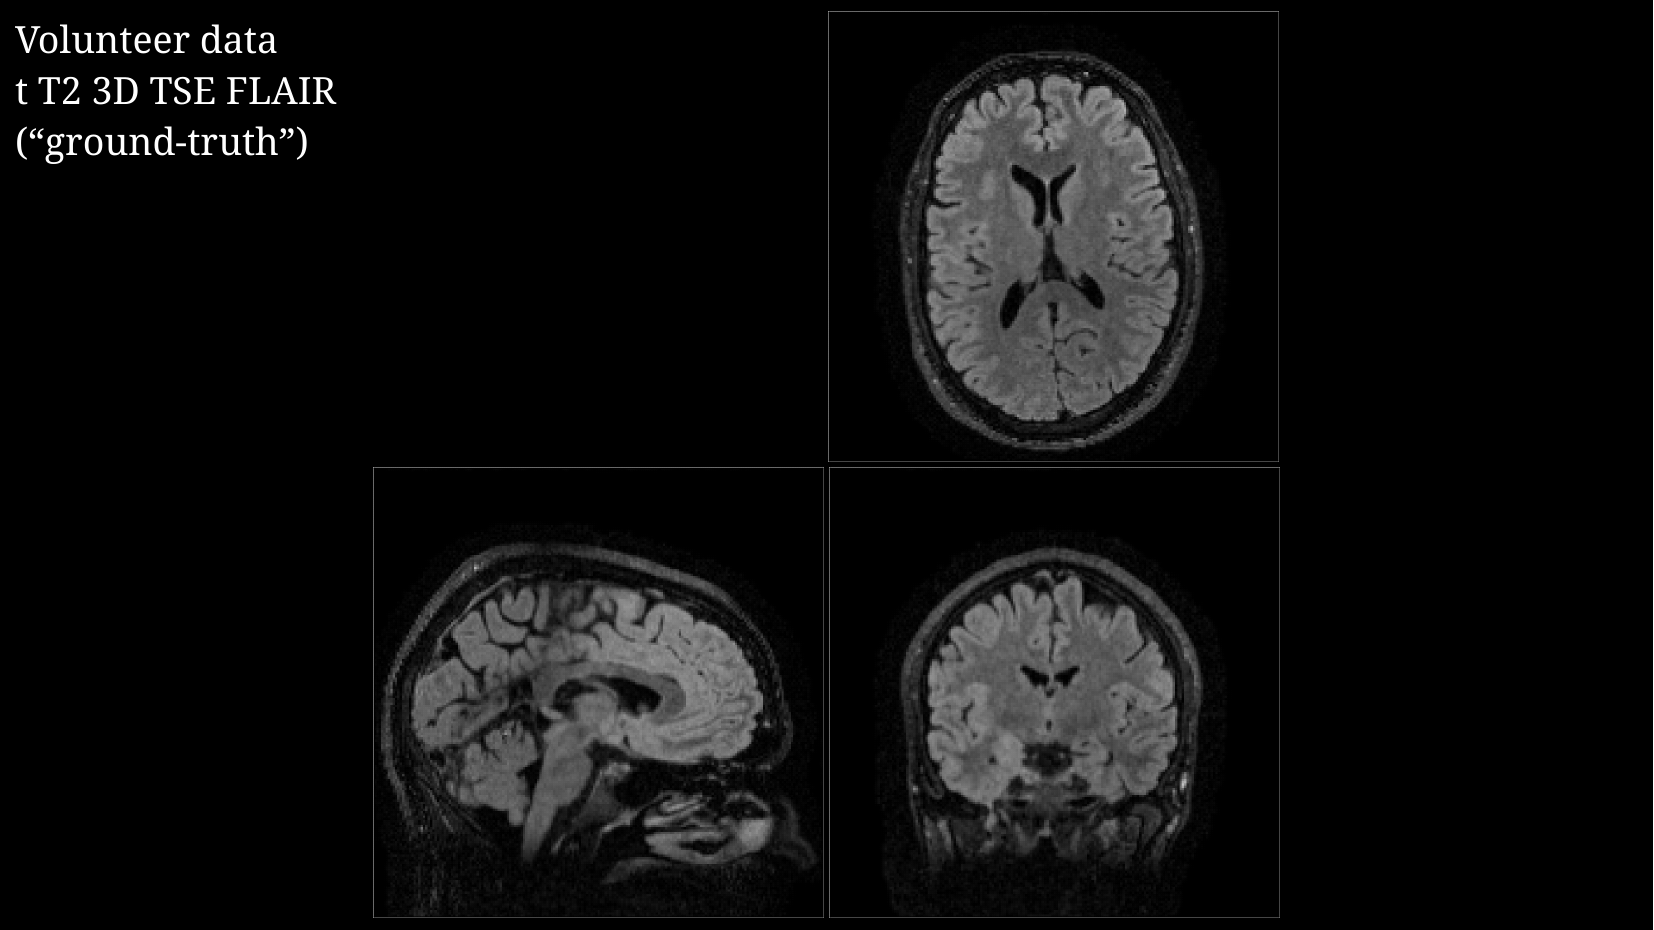

# Volunteer data t T2 3D TSE FLAIR (“ground-truth”)